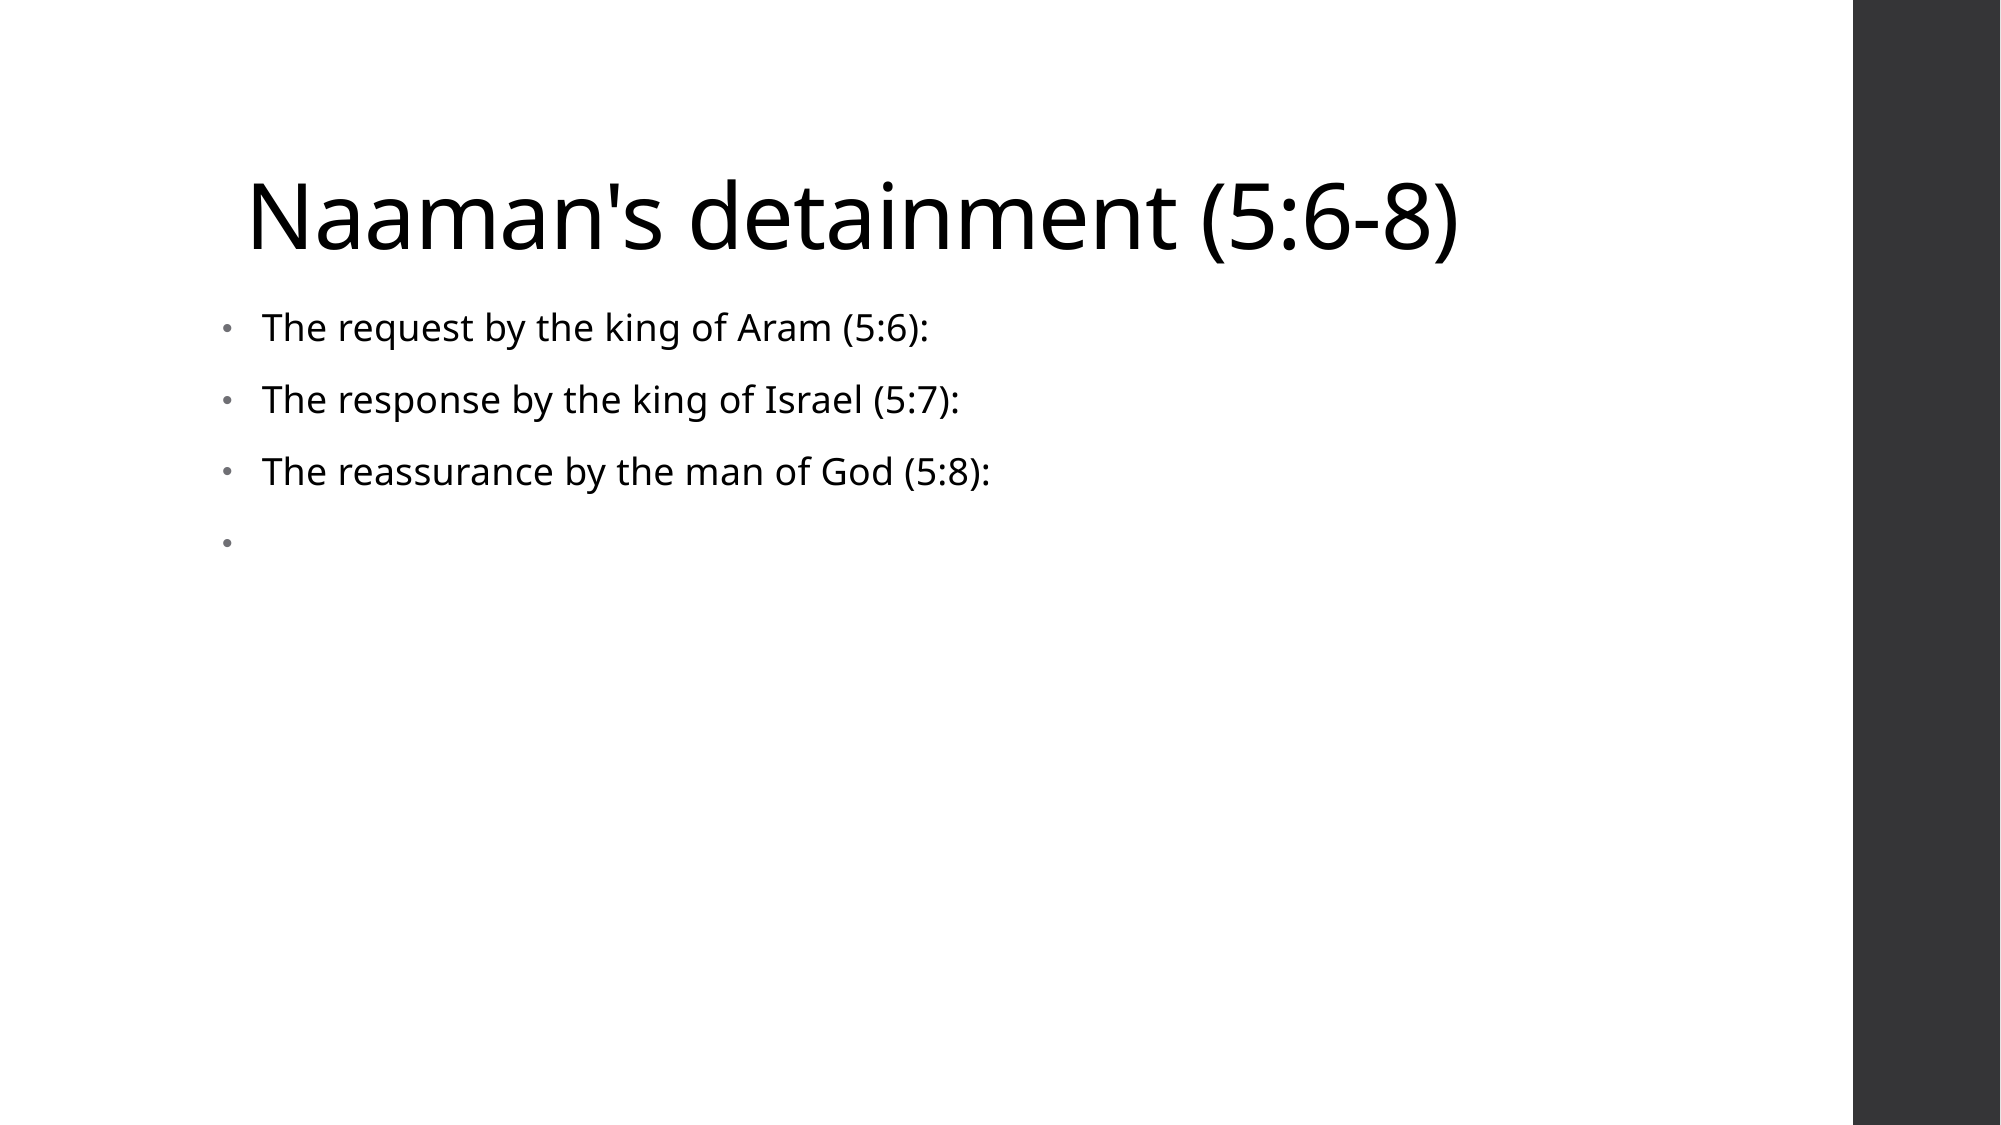

# Naaman's detainment (5:6-8)
 The request by the king of Aram (5:6):
 The response by the king of Israel (5:7):
 The reassurance by the man of God (5:8):